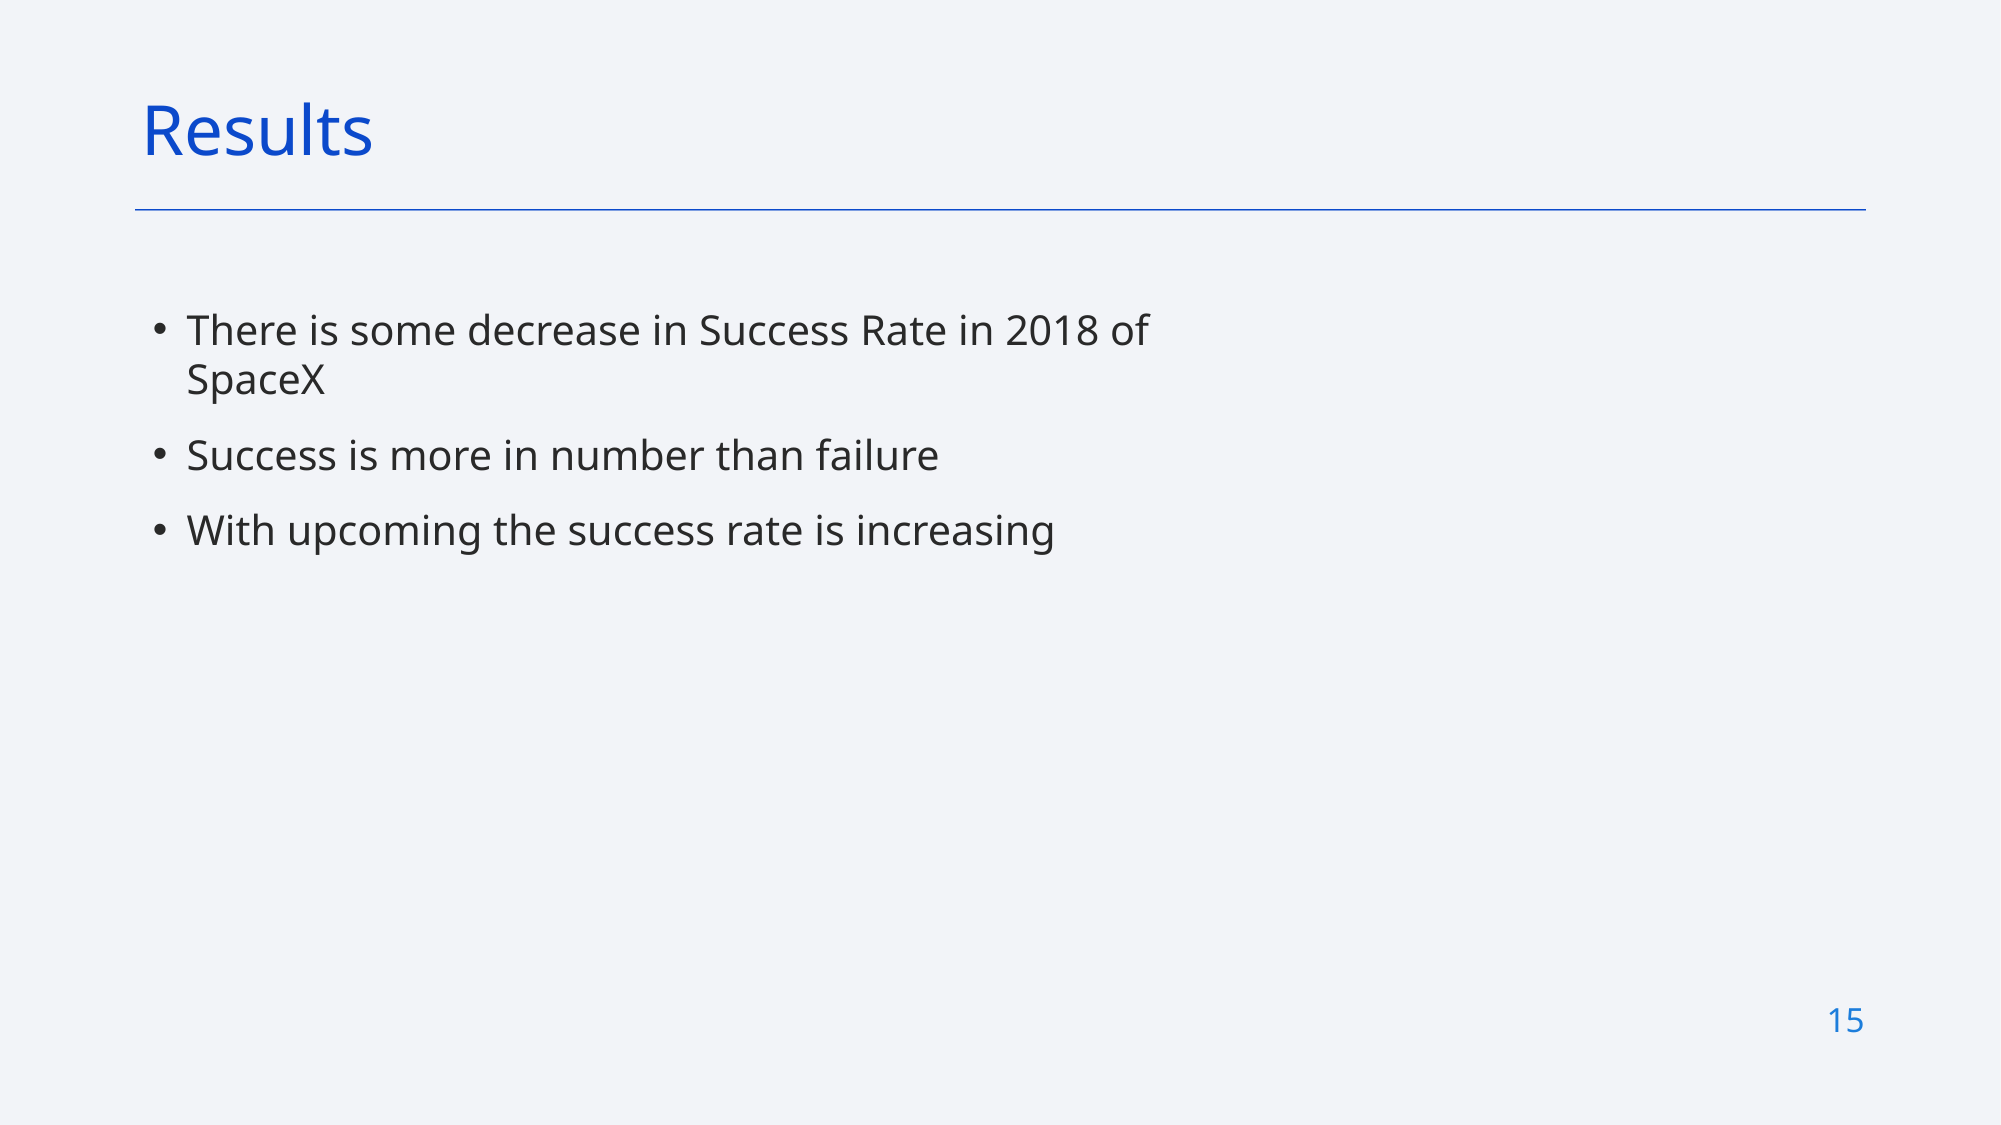

Results
There is some decrease in Success Rate in 2018 of SpaceX
Success is more in number than failure
With upcoming the success rate is increasing
15